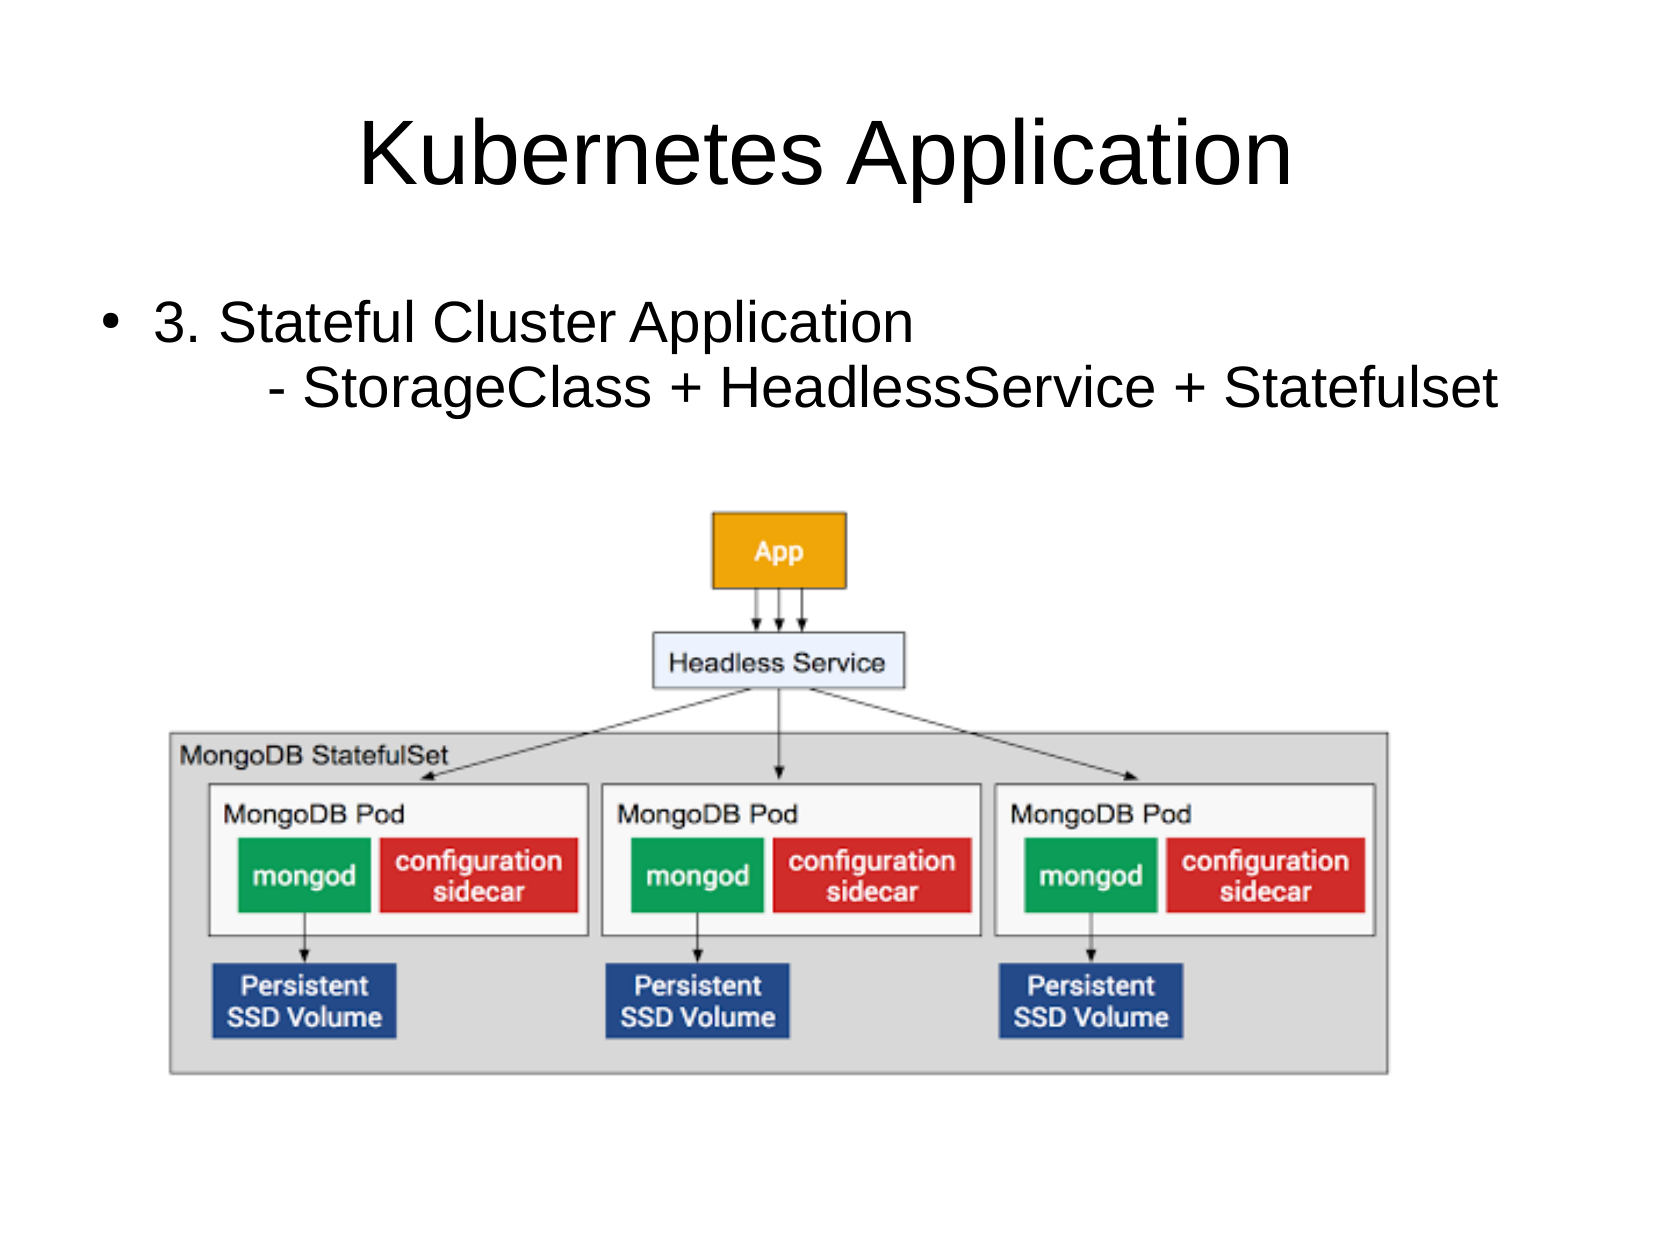

# Kubernetes Application
3. Stateful Cluster Application
 - StorageClass + HeadlessService + Statefulset